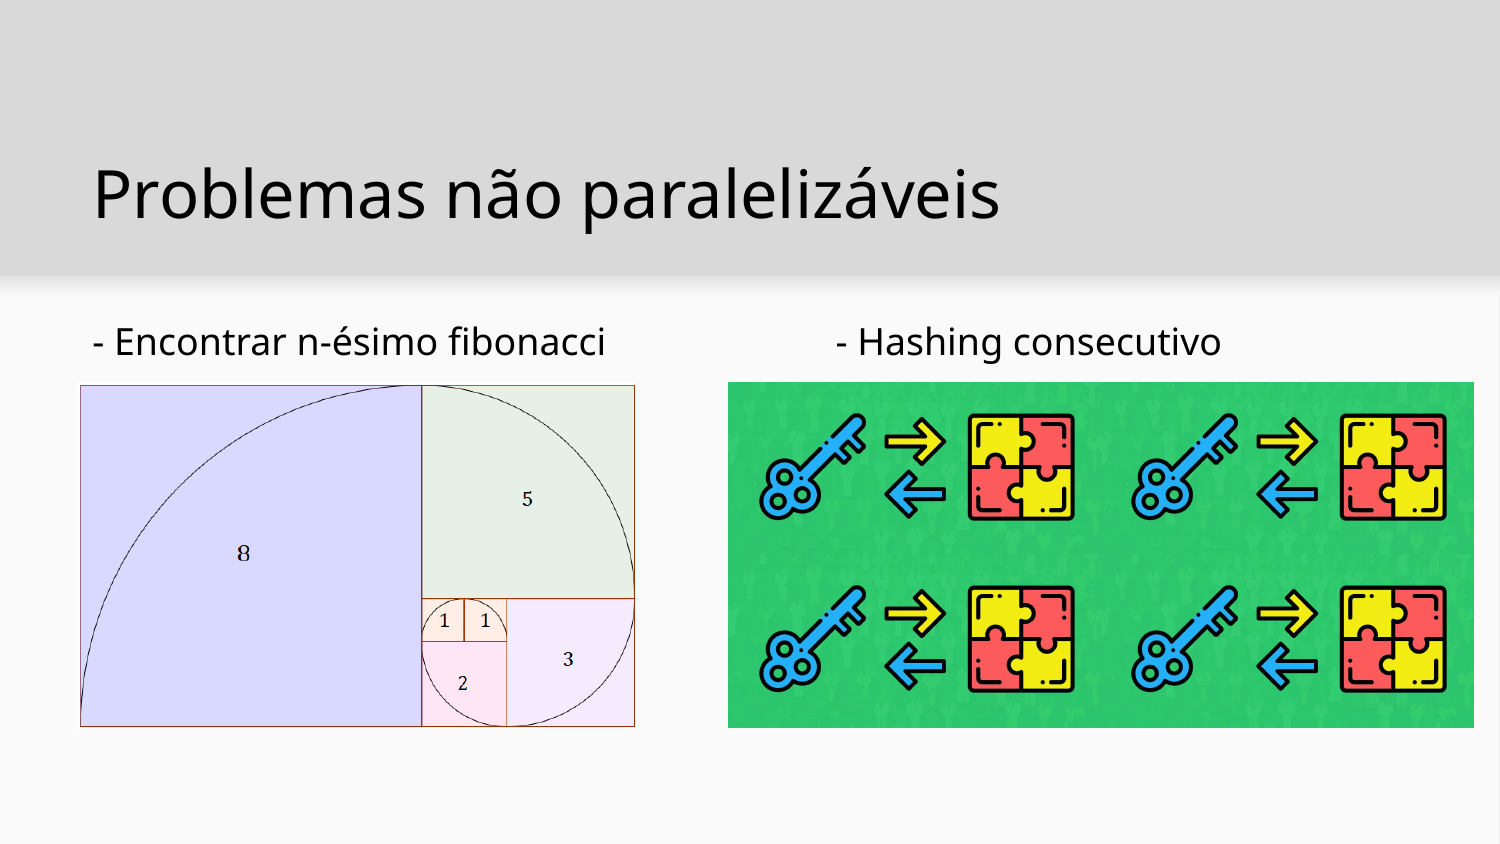

# Problemas não paralelizáveis
- Encontrar n-ésimo fibonacci
- Hashing consecutivo